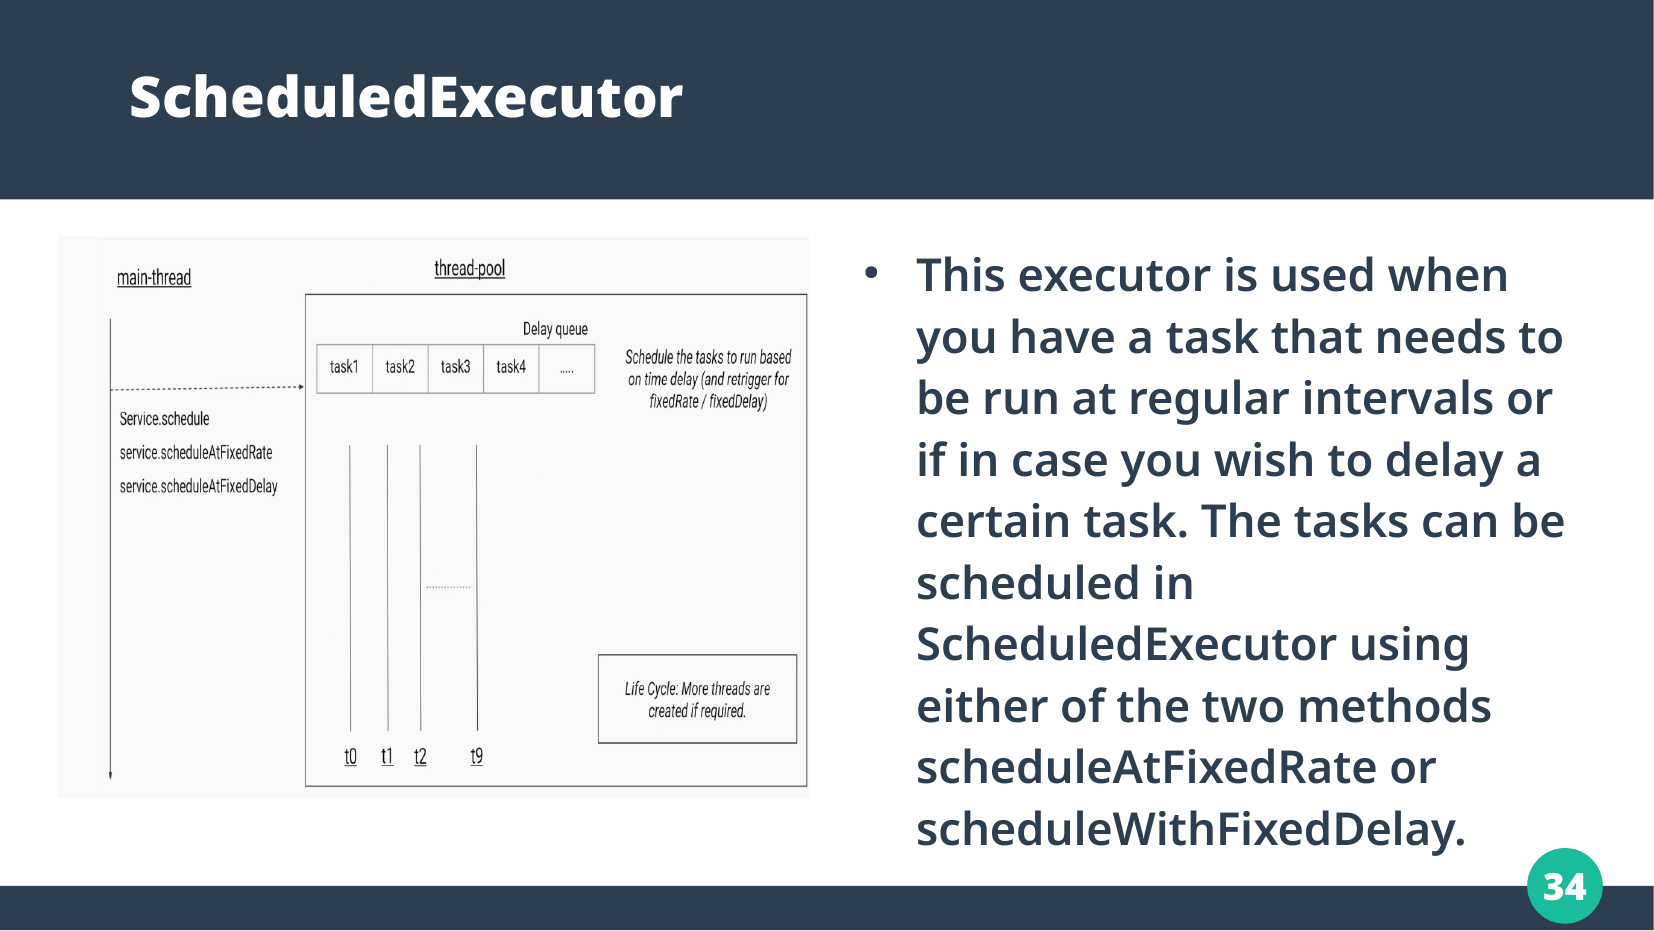

# ScheduledExecutor
This executor is used when you have a task that needs to be run at regular intervals or if in case you wish to delay a certain task. The tasks can be scheduled in ScheduledExecutor using either of the two methods scheduleAtFixedRate or scheduleWithFixedDelay.